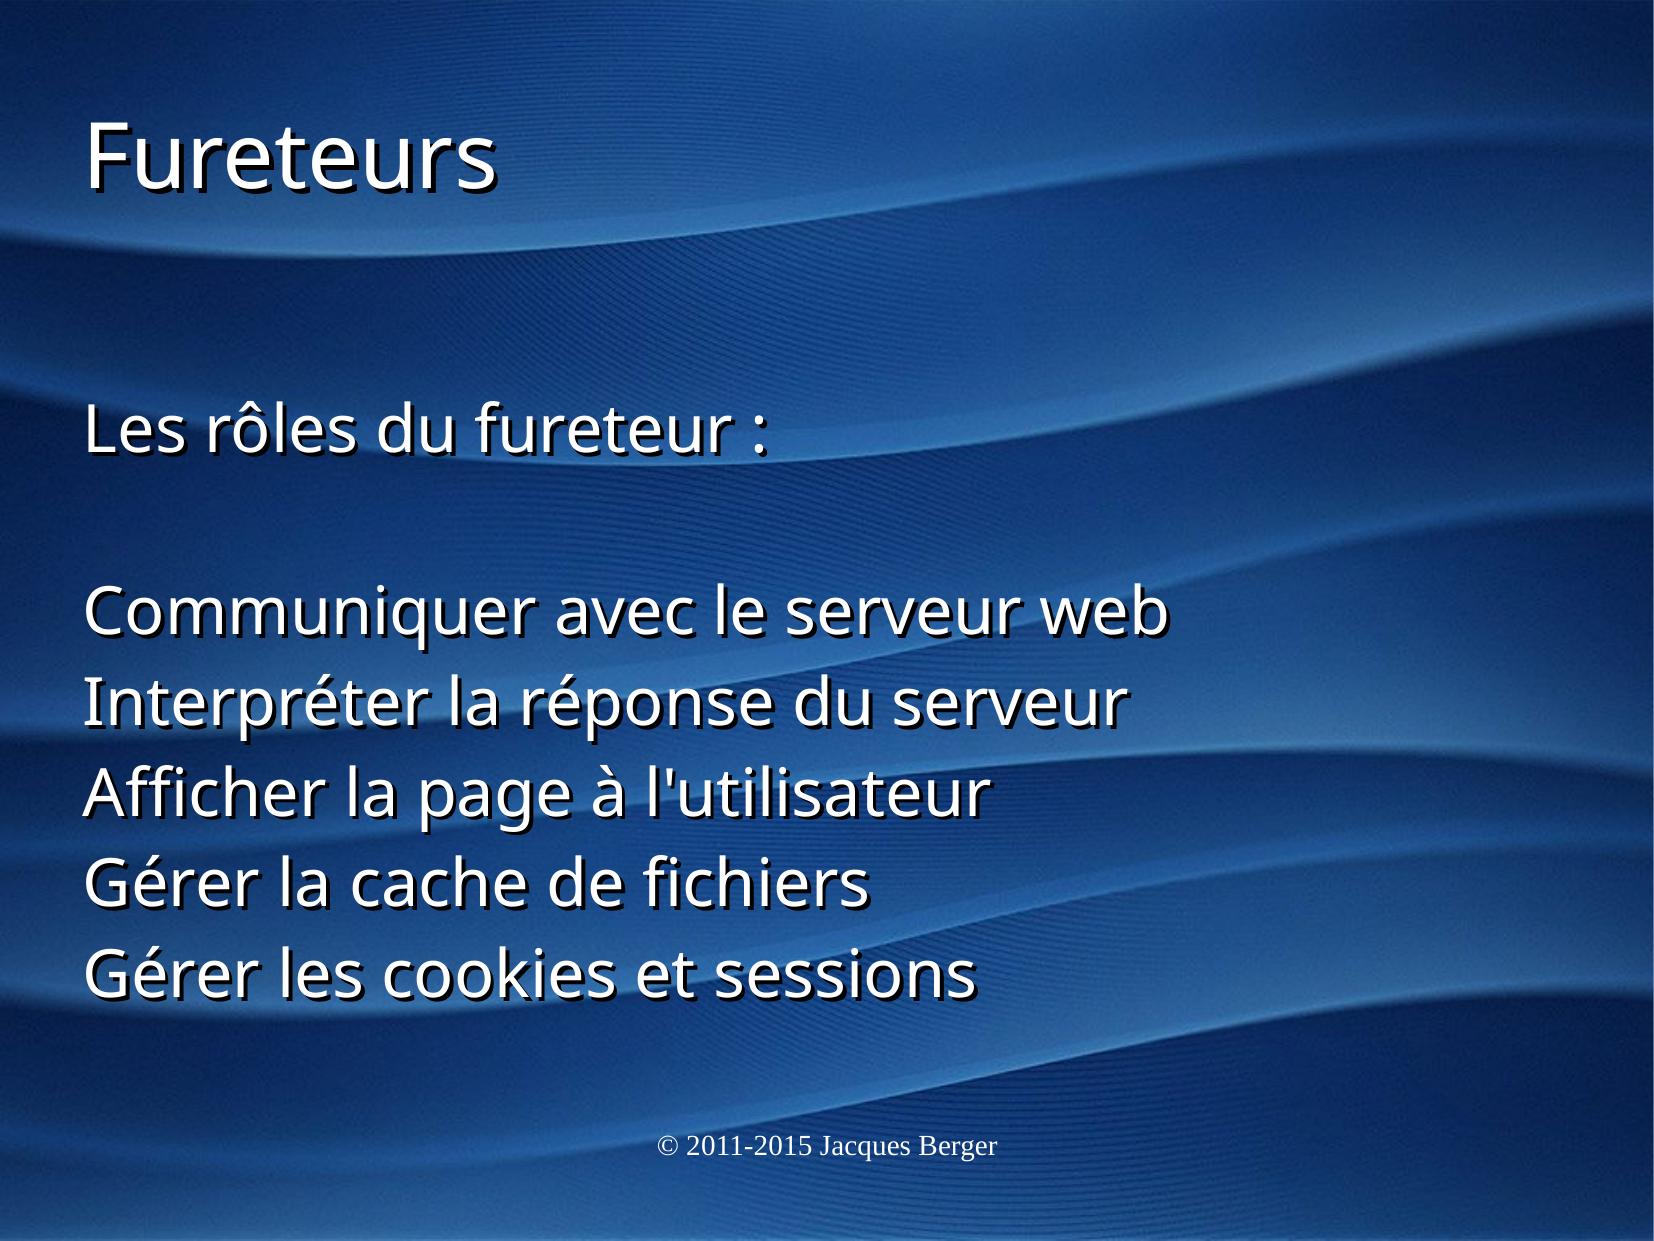

# Fureteurs
Les rôles du fureteur :
Communiquer avec le serveur web
Interpréter la réponse du serveur
Afficher la page à l'utilisateur
Gérer la cache de fichiers
Gérer les cookies et sessions
© 2011-2015 Jacques Berger